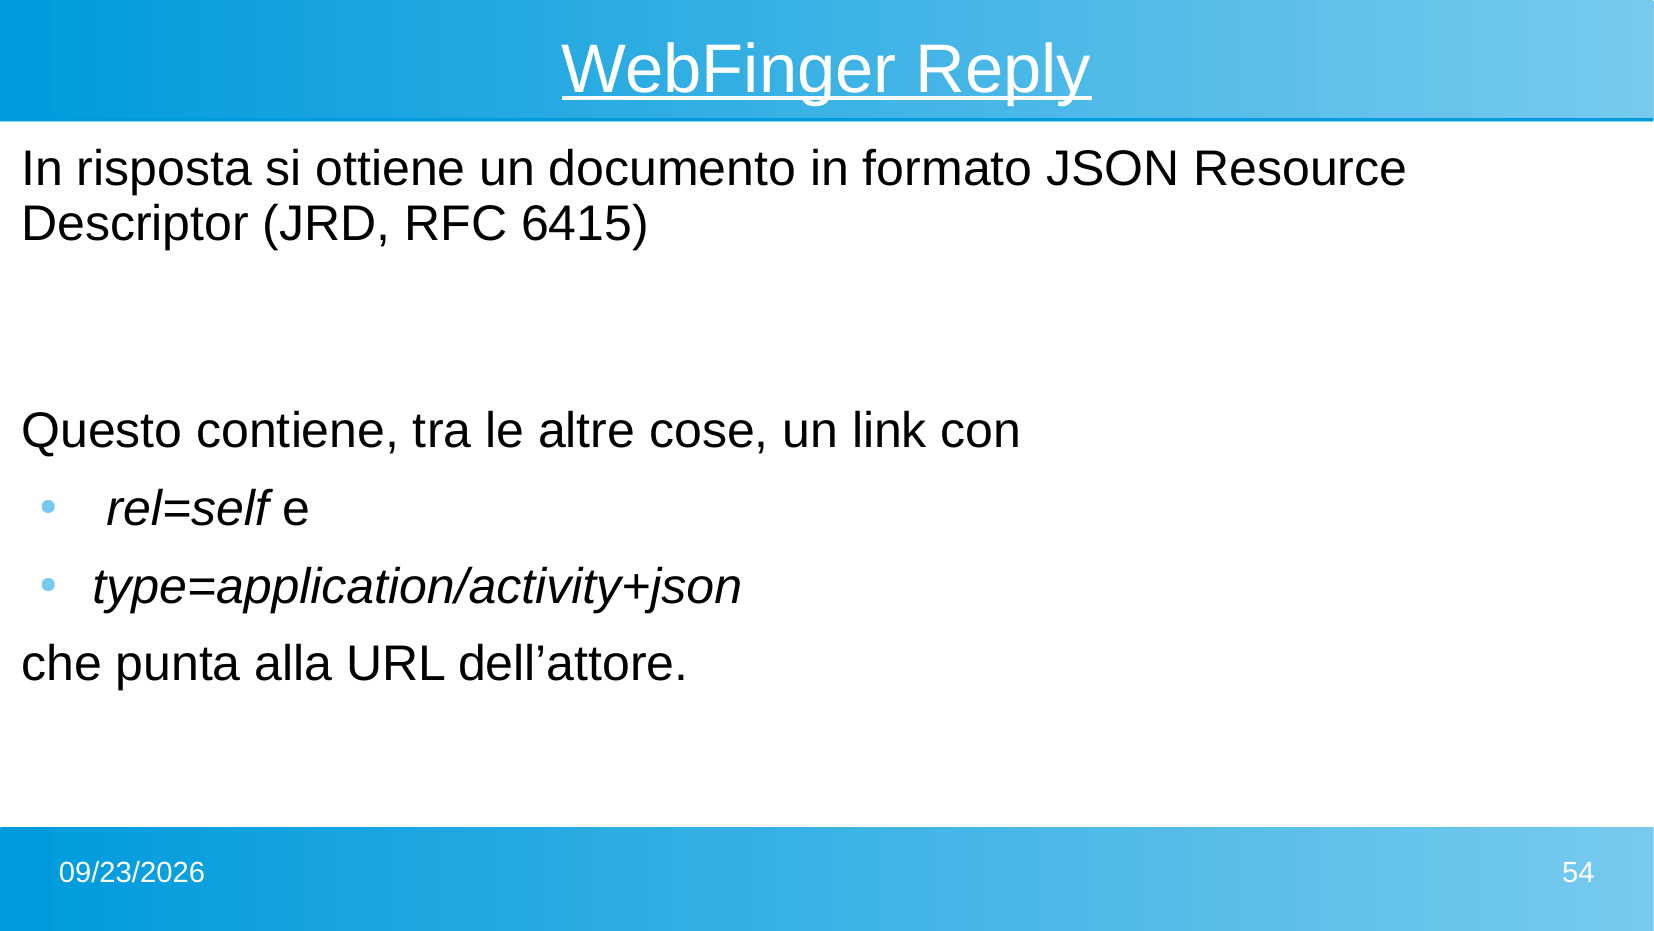

# WebFinger Reply
In risposta si ottiene un documento in formato JSON Resource Descriptor (JRD, RFC 6415)
Questo contiene, tra le altre cose, un link con
 rel=self e
type=application/activity+json
che punta alla URL dell’attore.
54